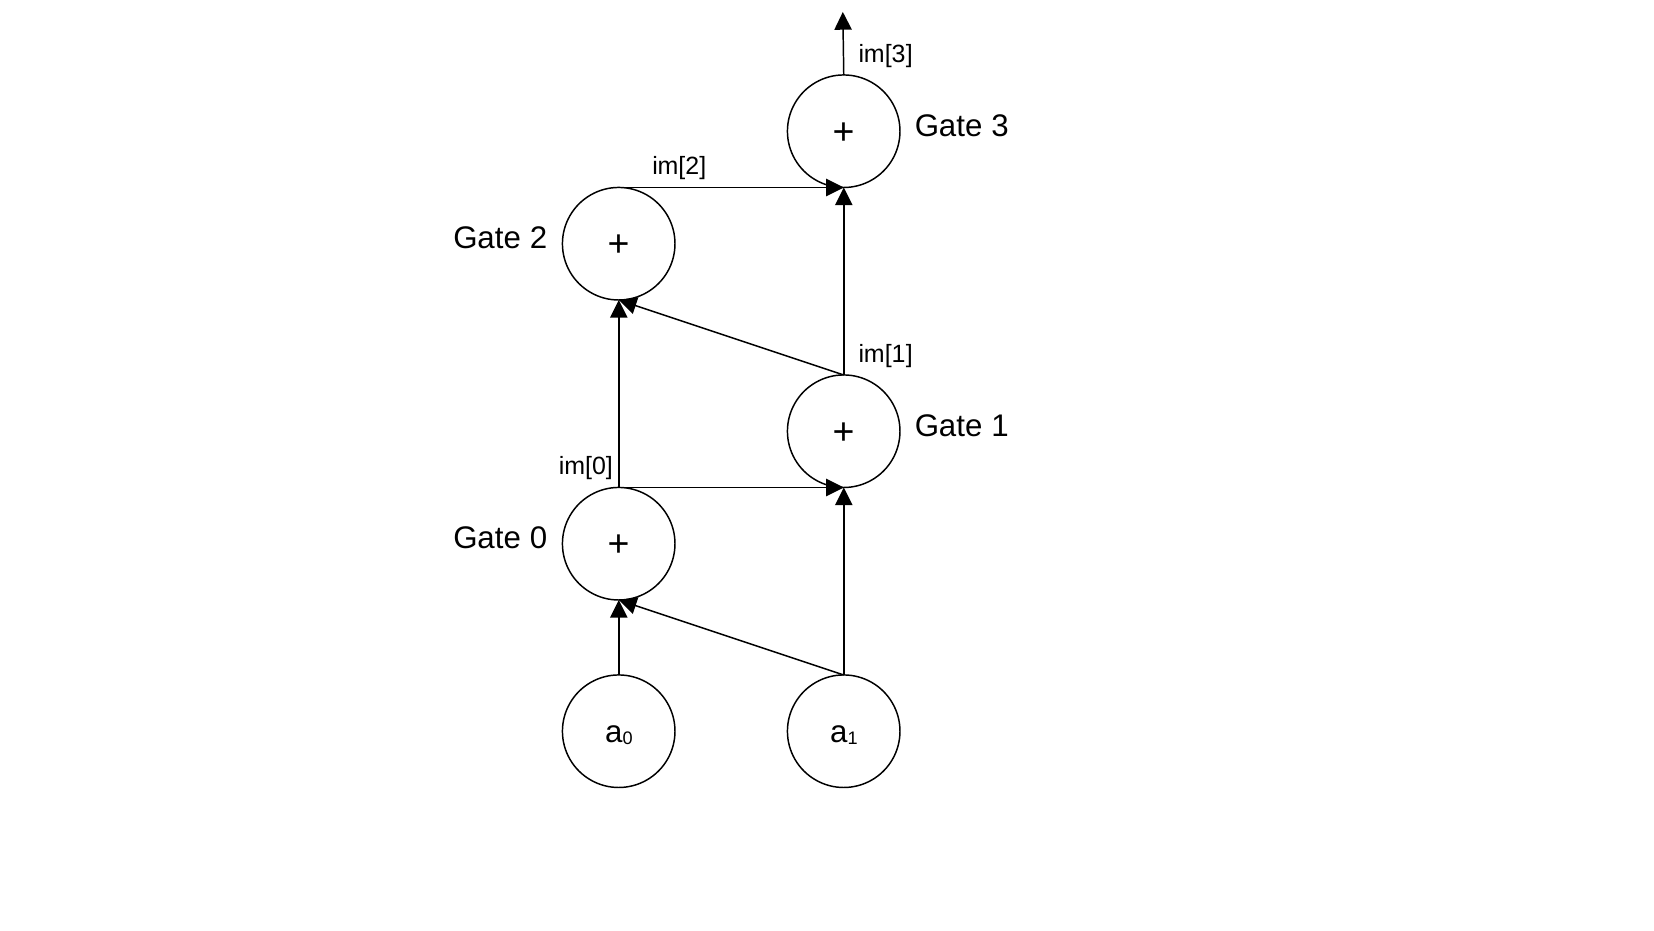

im[3]
+
Gate 3
im[2]
+
Gate 2
im[1]
+
Gate 1
im[0]
+
Gate 0
a0
a1